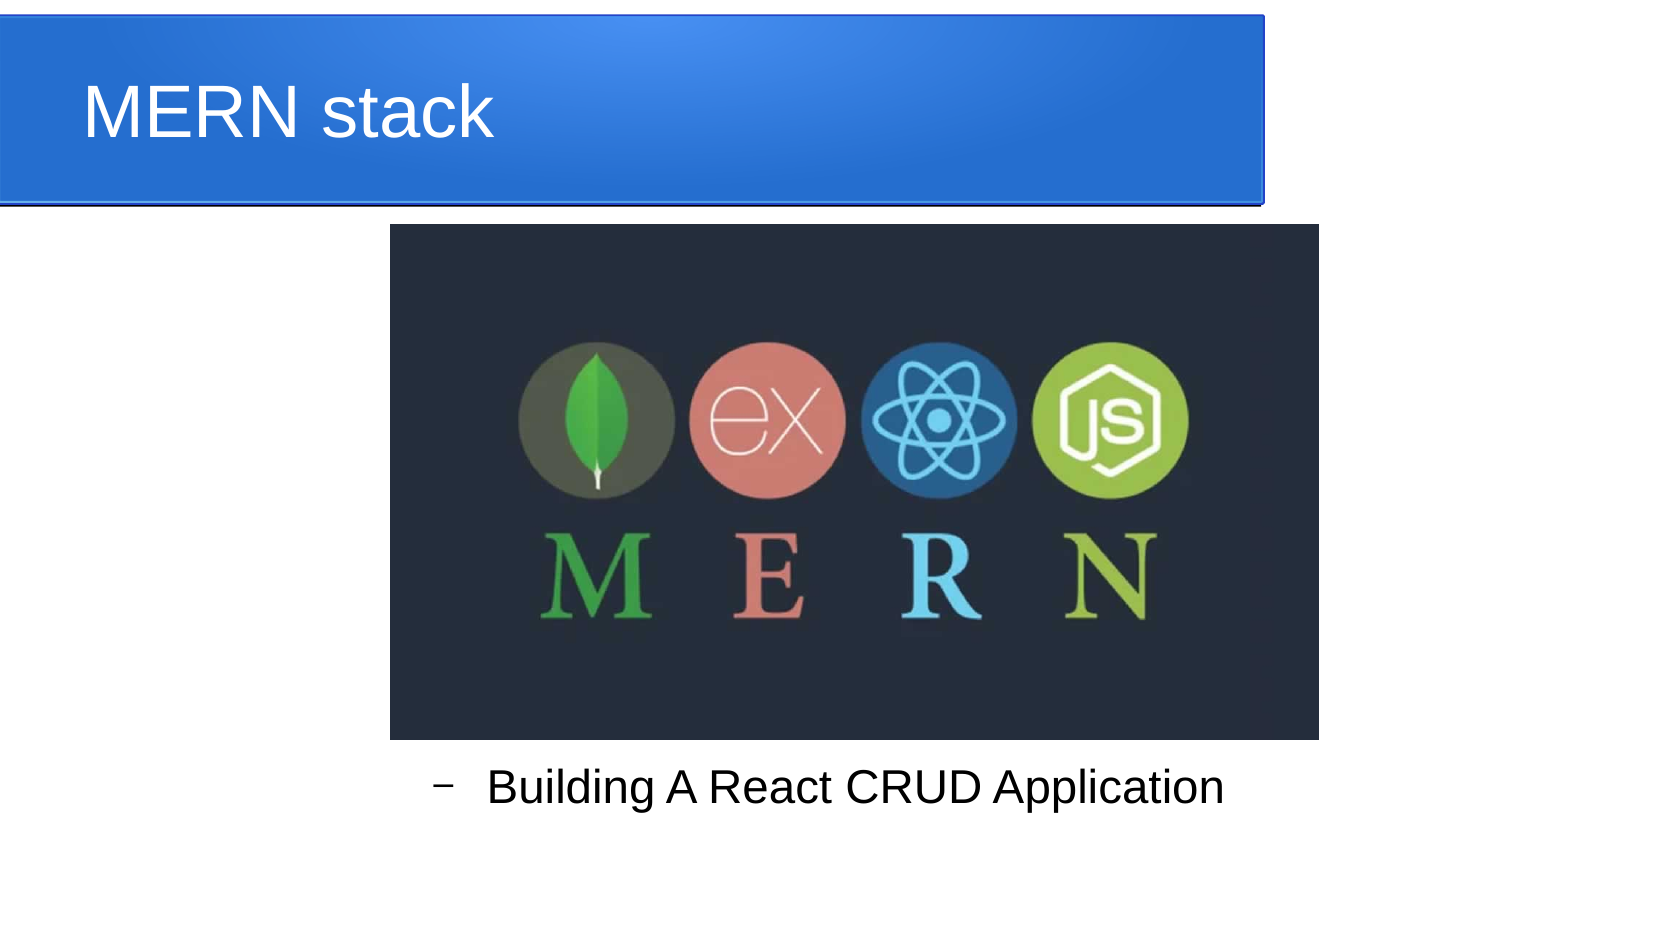

# MERN stack
Building A React CRUD Application